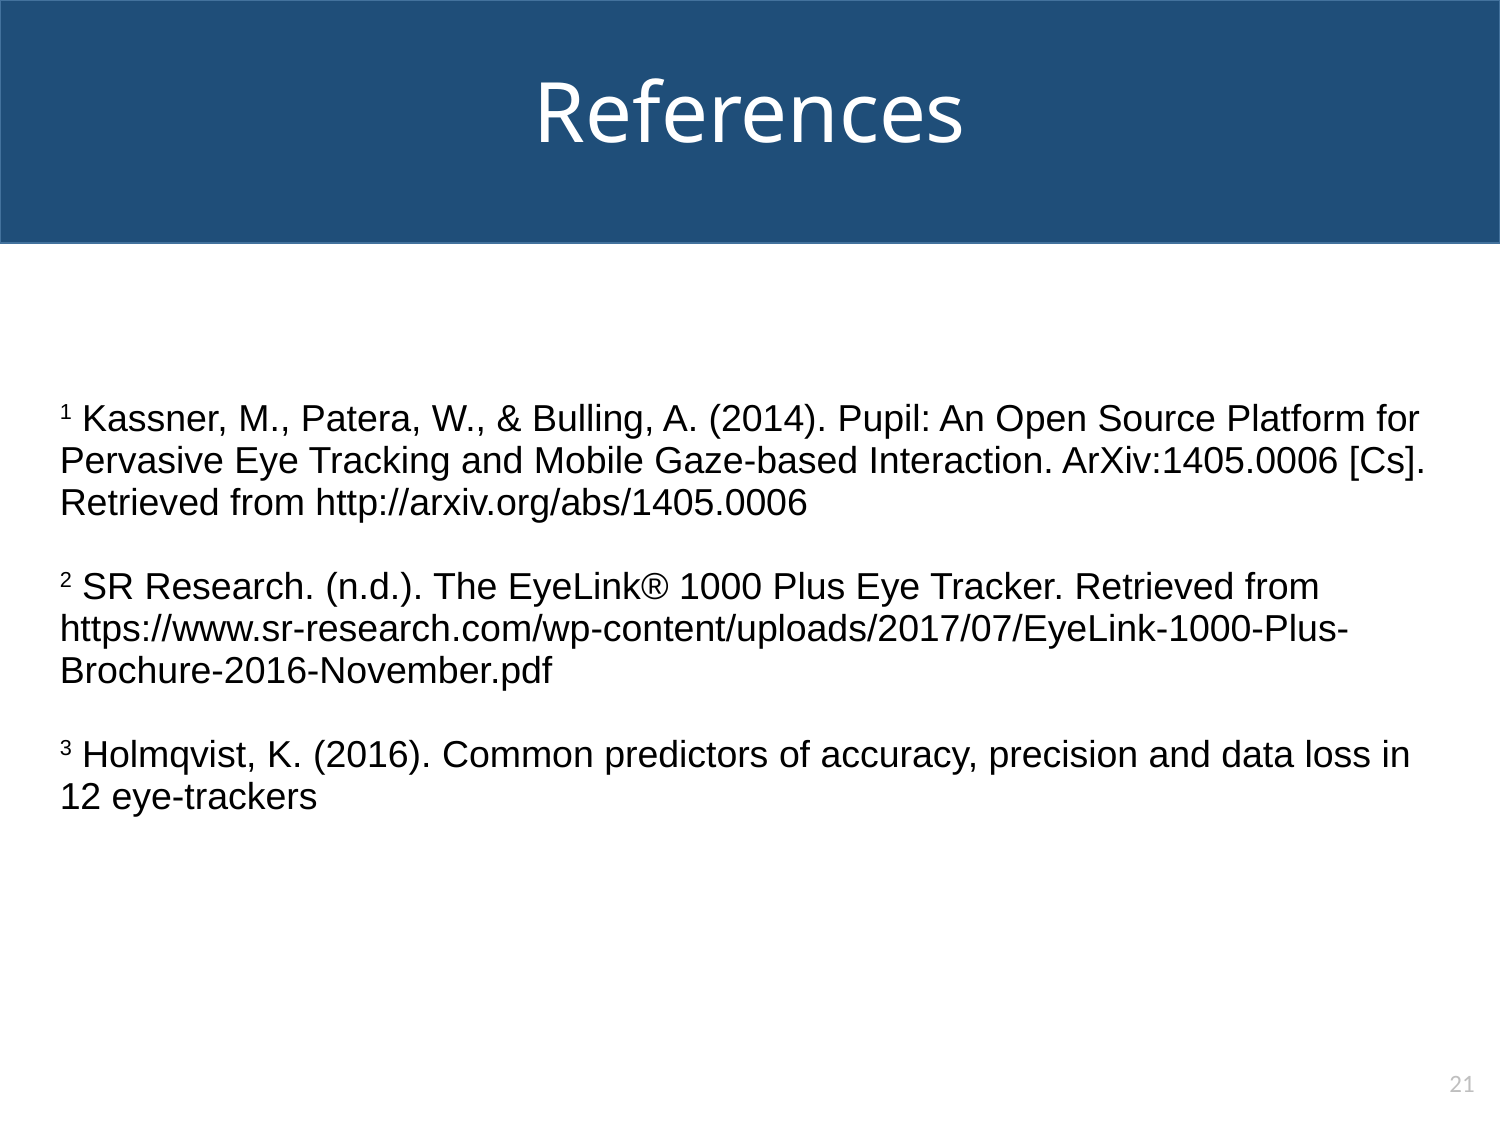

# References
1 Kassner, M., Patera, W., & Bulling, A. (2014). Pupil: An Open Source Platform for Pervasive Eye Tracking and Mobile Gaze-based Interaction. ArXiv:1405.0006 [Cs]. Retrieved from http://arxiv.org/abs/1405.0006
2 SR Research. (n.d.). The EyeLink® 1000 Plus Eye Tracker. Retrieved from https://www.sr-research.com/wp-content/uploads/2017/07/EyeLink-1000-Plus-Brochure-2016-November.pdf
3 Holmqvist, K. (2016). Common predictors of accuracy, precision and data loss in 12 eye-trackers
21